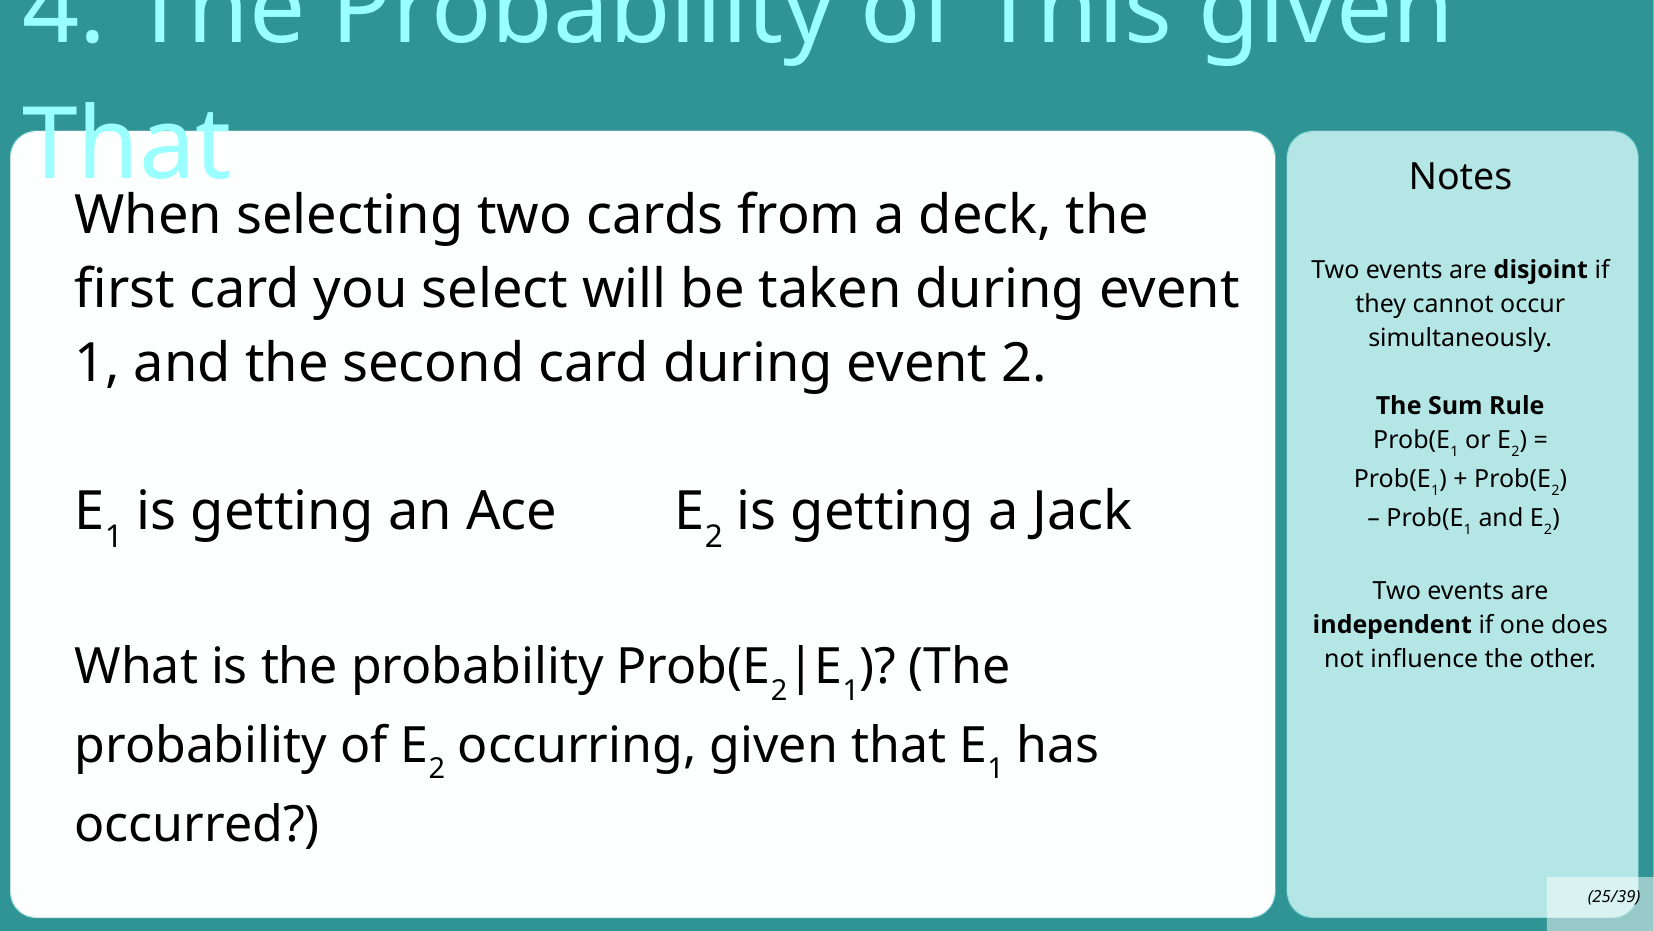

# 4. The Probability of This given That
Notes
Two events are disjoint if they cannot occur simultaneously.
The Sum Rule
Prob(E1 or E2) =
Prob(E1) + Prob(E2)
 – Prob(E1 and E2)
Two events are independent if one does not influence the other.
When selecting two cards from a deck, the first card you select will be taken during event 1, and the second card during event 2.
E1 is getting an Ace		E2 is getting a Jack
What is the probability Prob(E2|E1)? (The probability of E2 occurring, given that E1 has occurred?)